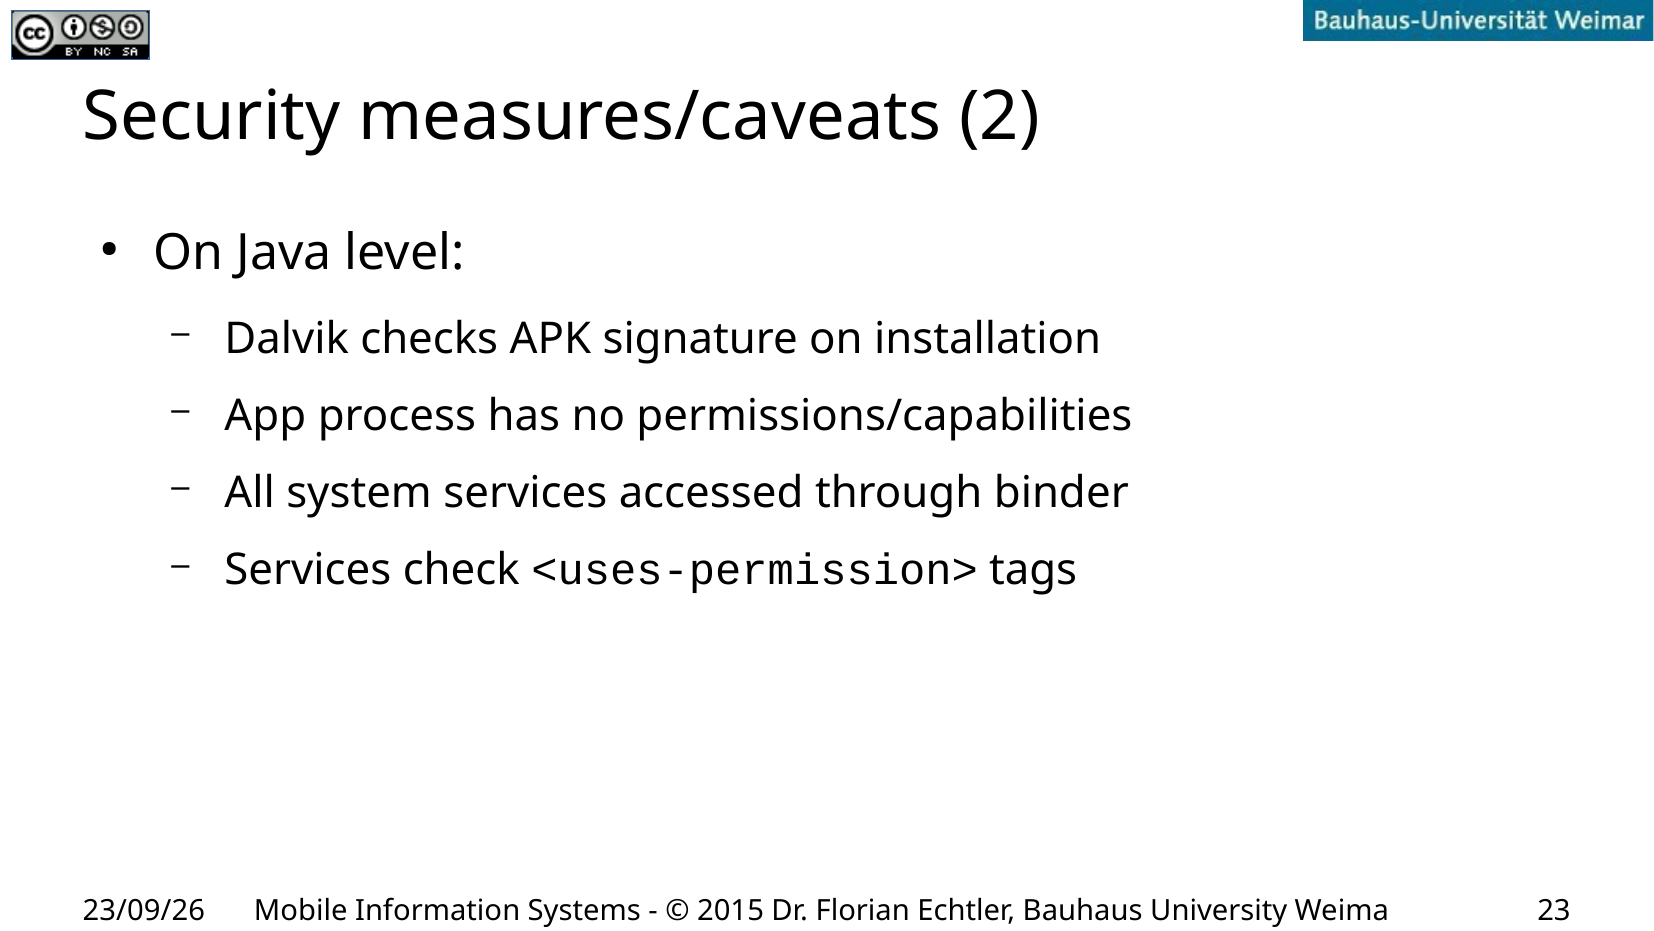

# Security measures/caveats (2)
On Java level:
Dalvik checks APK signature on installation
App process has no permissions/capabilities
All system services accessed through binder
Services check <uses-permission> tags
Mobile Information Systems - © 2015 Dr. Florian Echtler, Bauhaus University Weimar
23